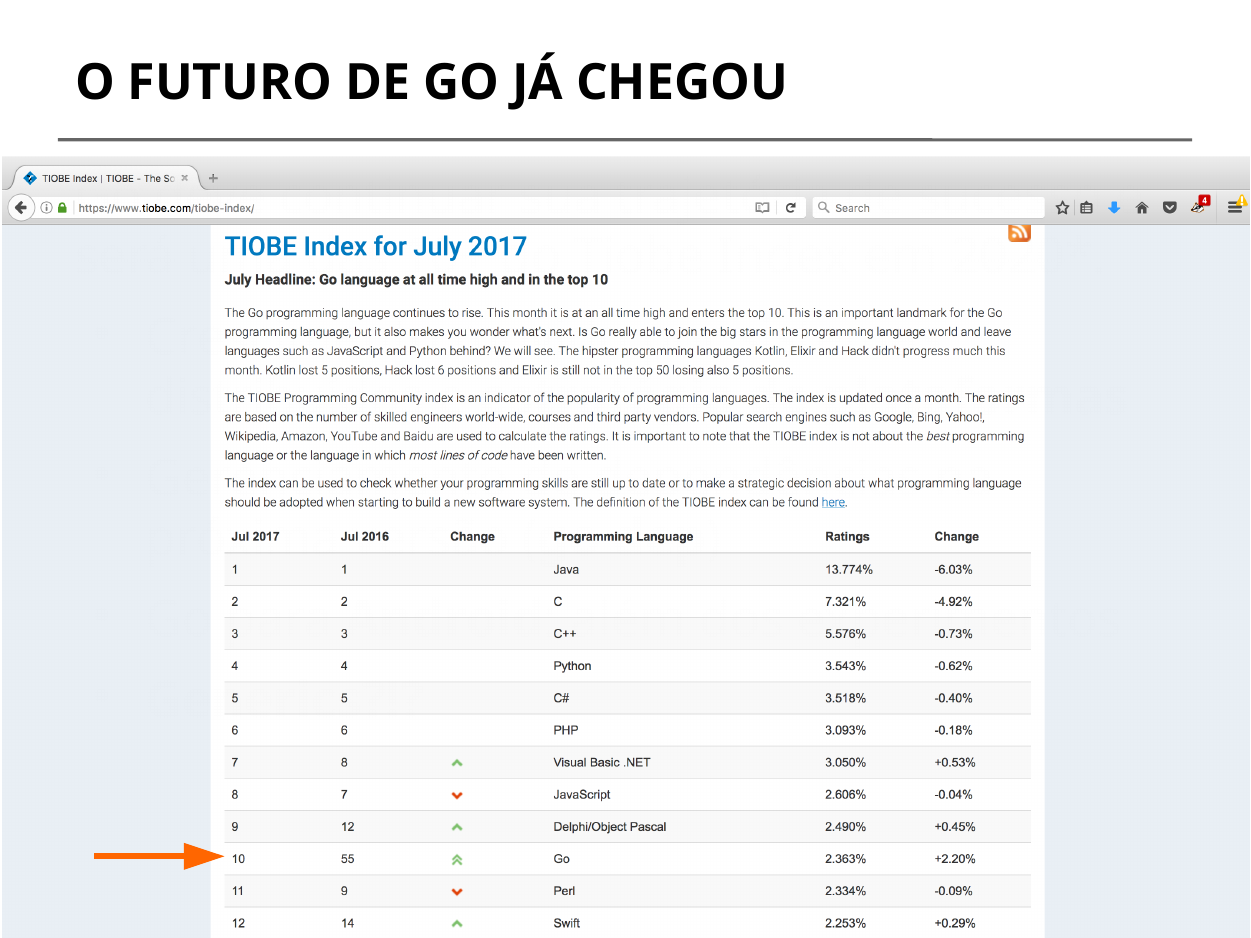

# O FUTURO DE GO JÁ CHEGOU
Go deve continuar sua trajetória de sucesso e será uma das 10+ do Tiobe Index em 2020*.
Crescimento movido por sistemas distribuídos e estratégia de plataformas
Gerenciamento de dependências na próxima versão (go dep)
Go para Android: além dos experimentos
Generics?!?